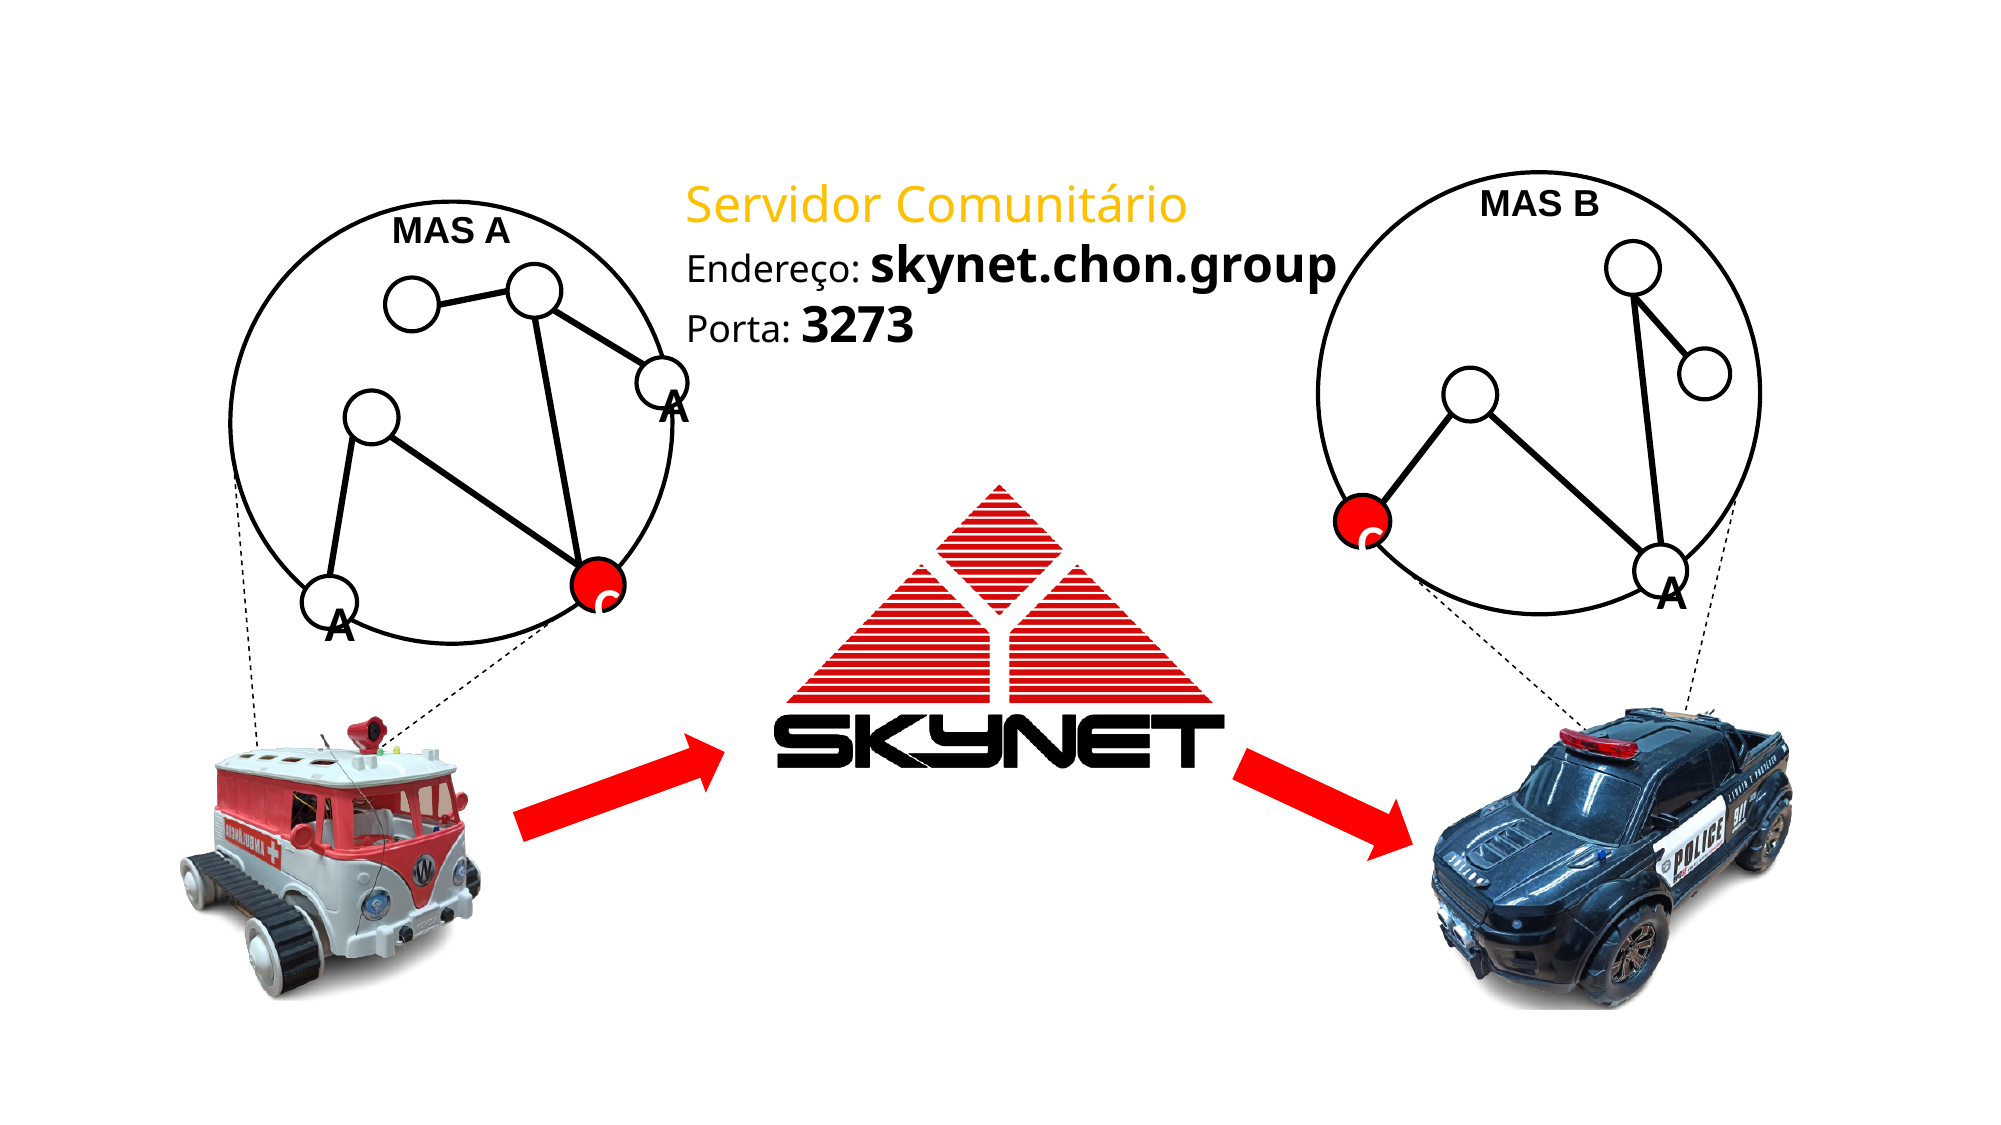

Agentes Comunicadores: Middleware IoT
Servidor Comunitário
Endereço: skynet.chon.group
Porta: 3273
MAS B
MAS A
A
C
A
C
A